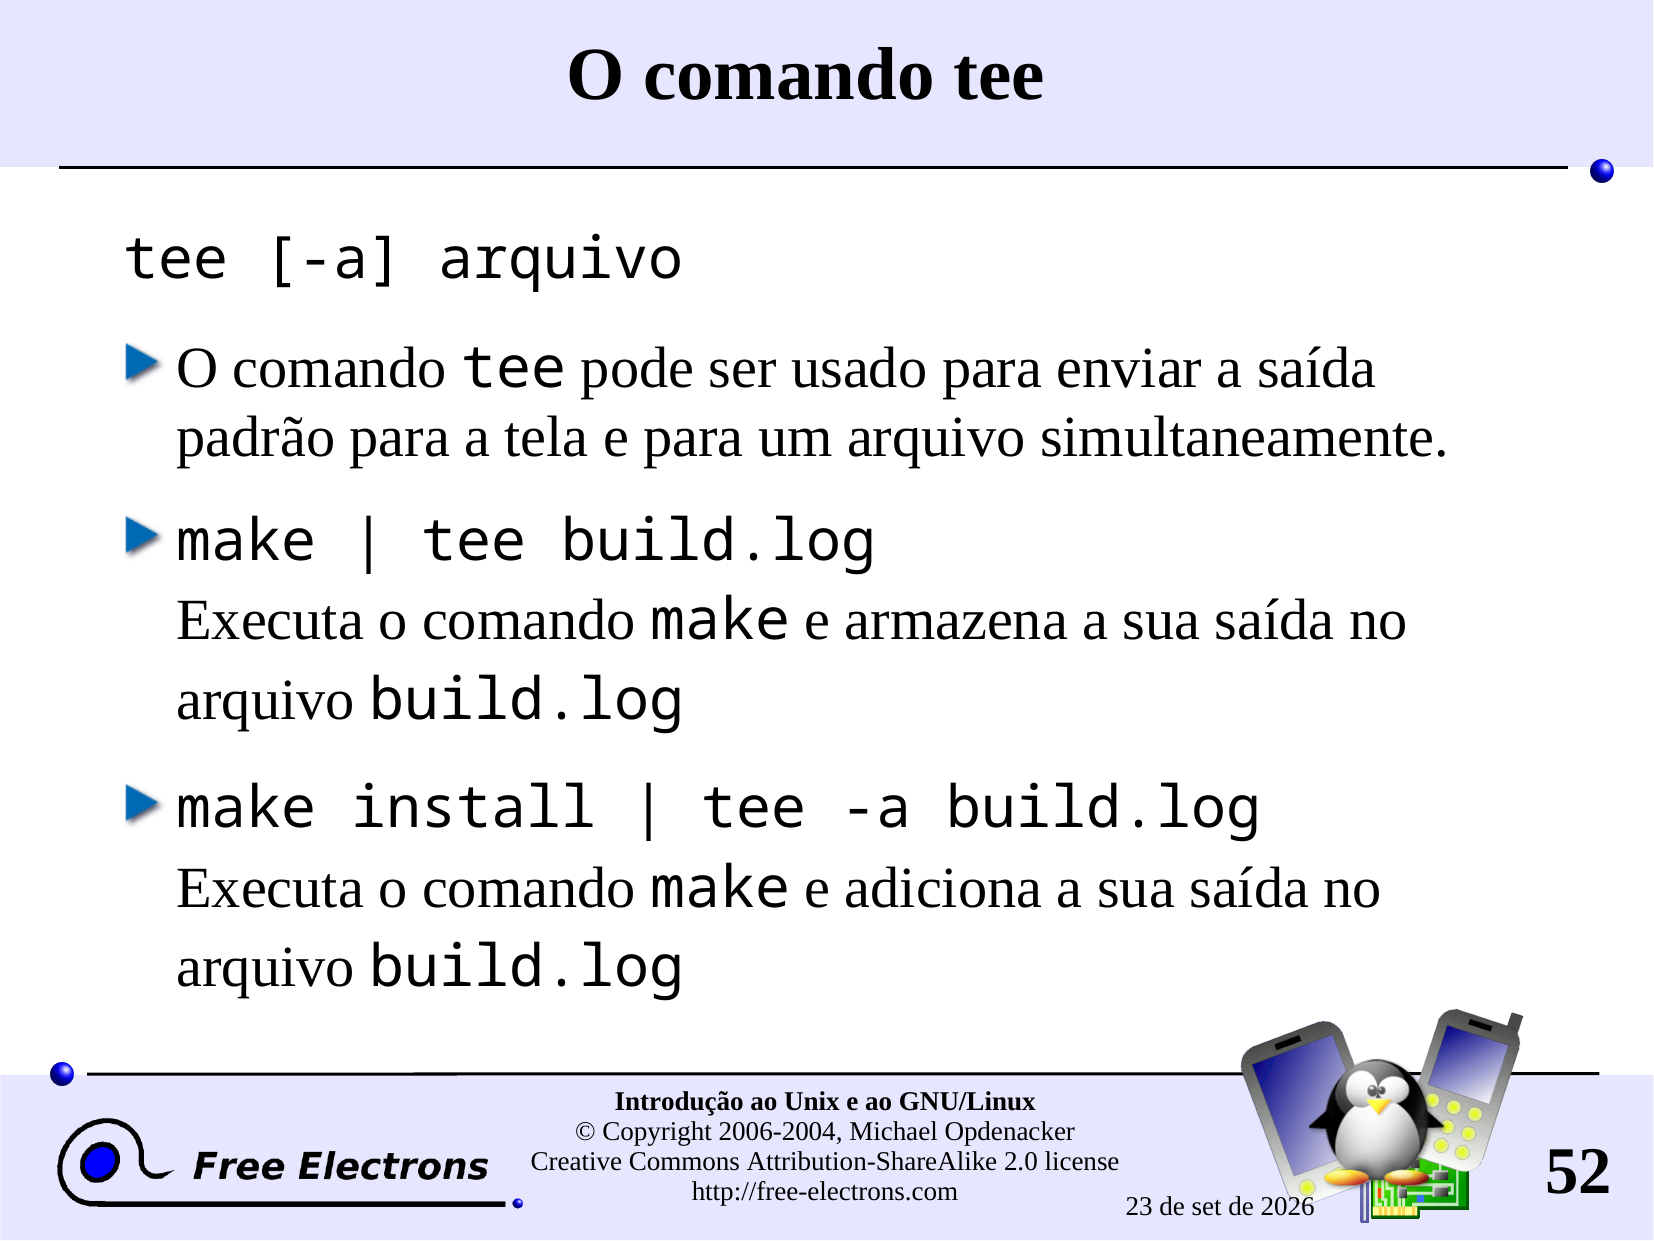

# O comando tee
tee [-a] arquivo
O comando tee pode ser usado para enviar a saída padrão para a tela e para um arquivo simultaneamente.
make | tee build.log
Executa o comando make e armazena a sua saída no arquivo build.log
make install | tee -a build.log
Executa o comando make e adiciona a sua saída no arquivo build.log